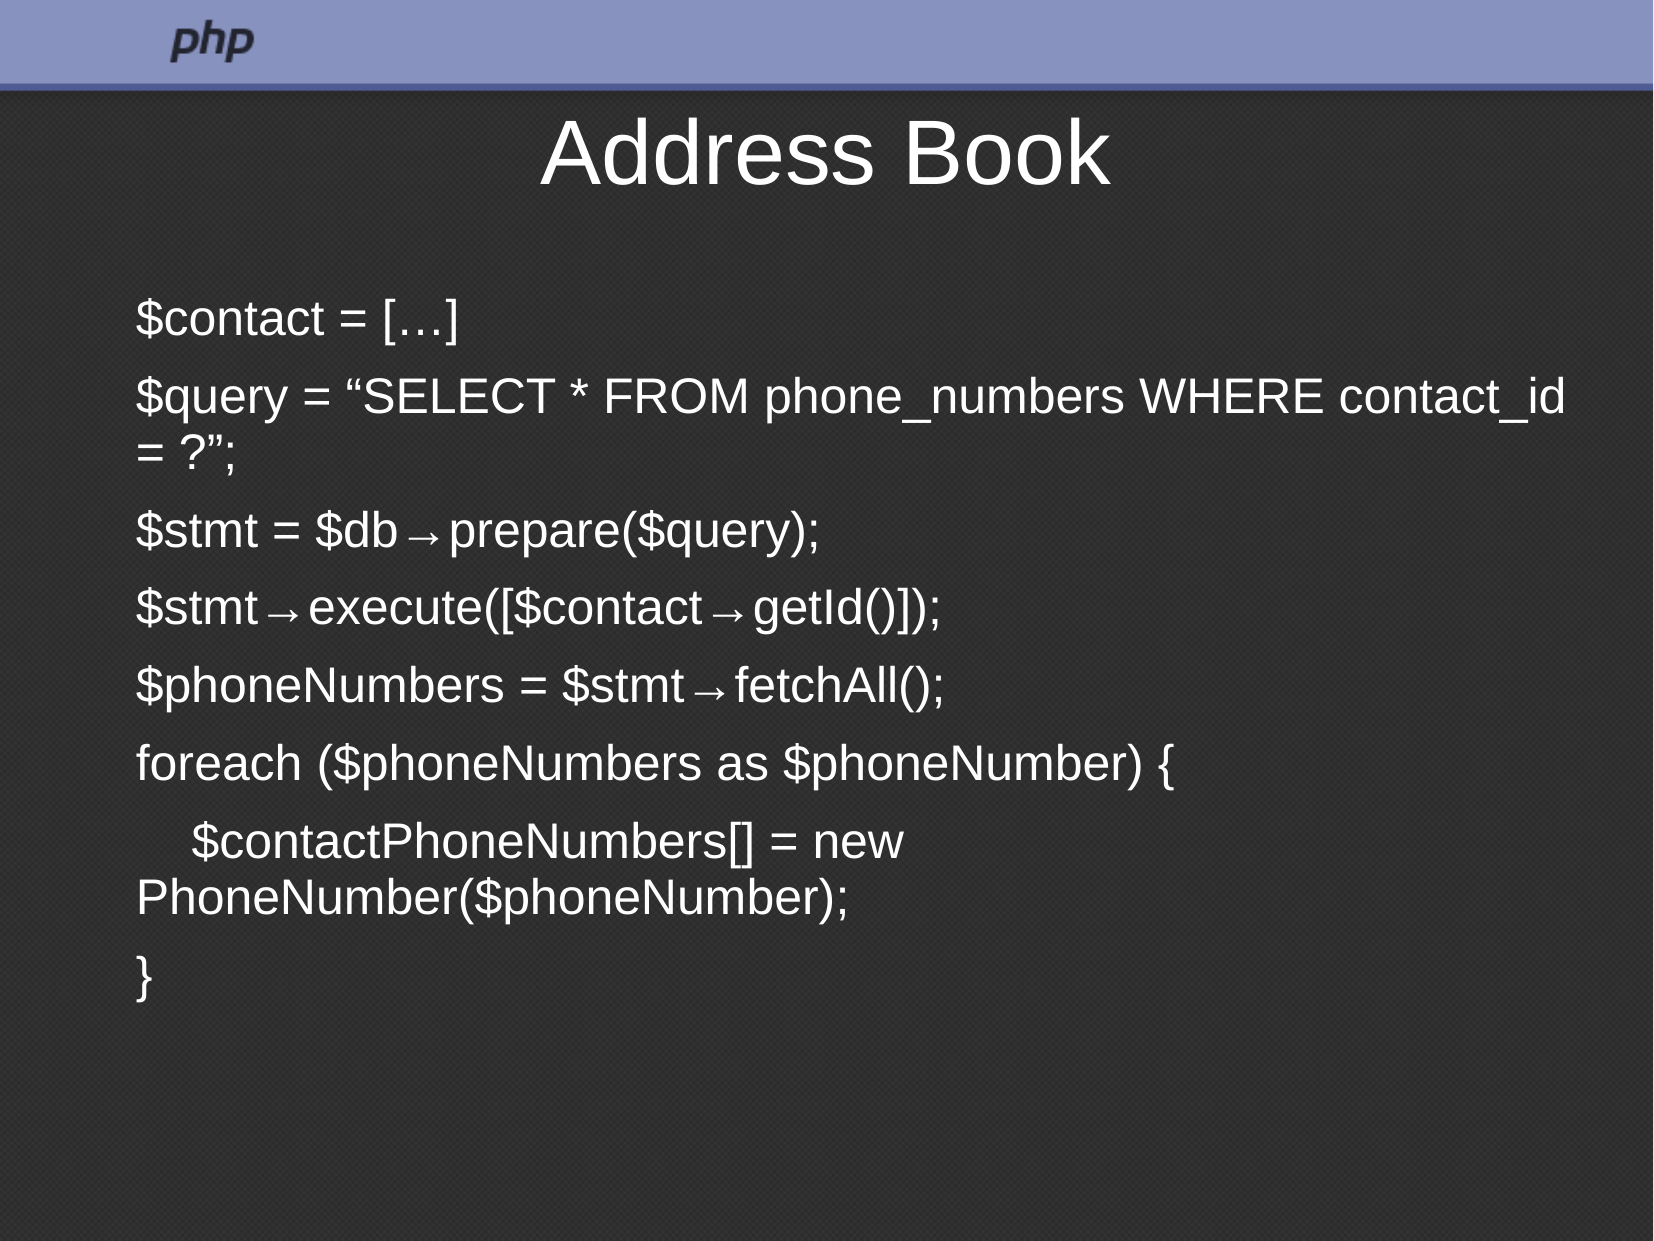

# Address Book
$contact = […]
$query = “SELECT * FROM phone_numbers WHERE contact_id = ?”;
$stmt = $db→prepare($query);
$stmt→execute([$contact→getId()]);
$phoneNumbers = $stmt→fetchAll();
foreach ($phoneNumbers as $phoneNumber) {
 $contactPhoneNumbers[] = new PhoneNumber($phoneNumber);
}